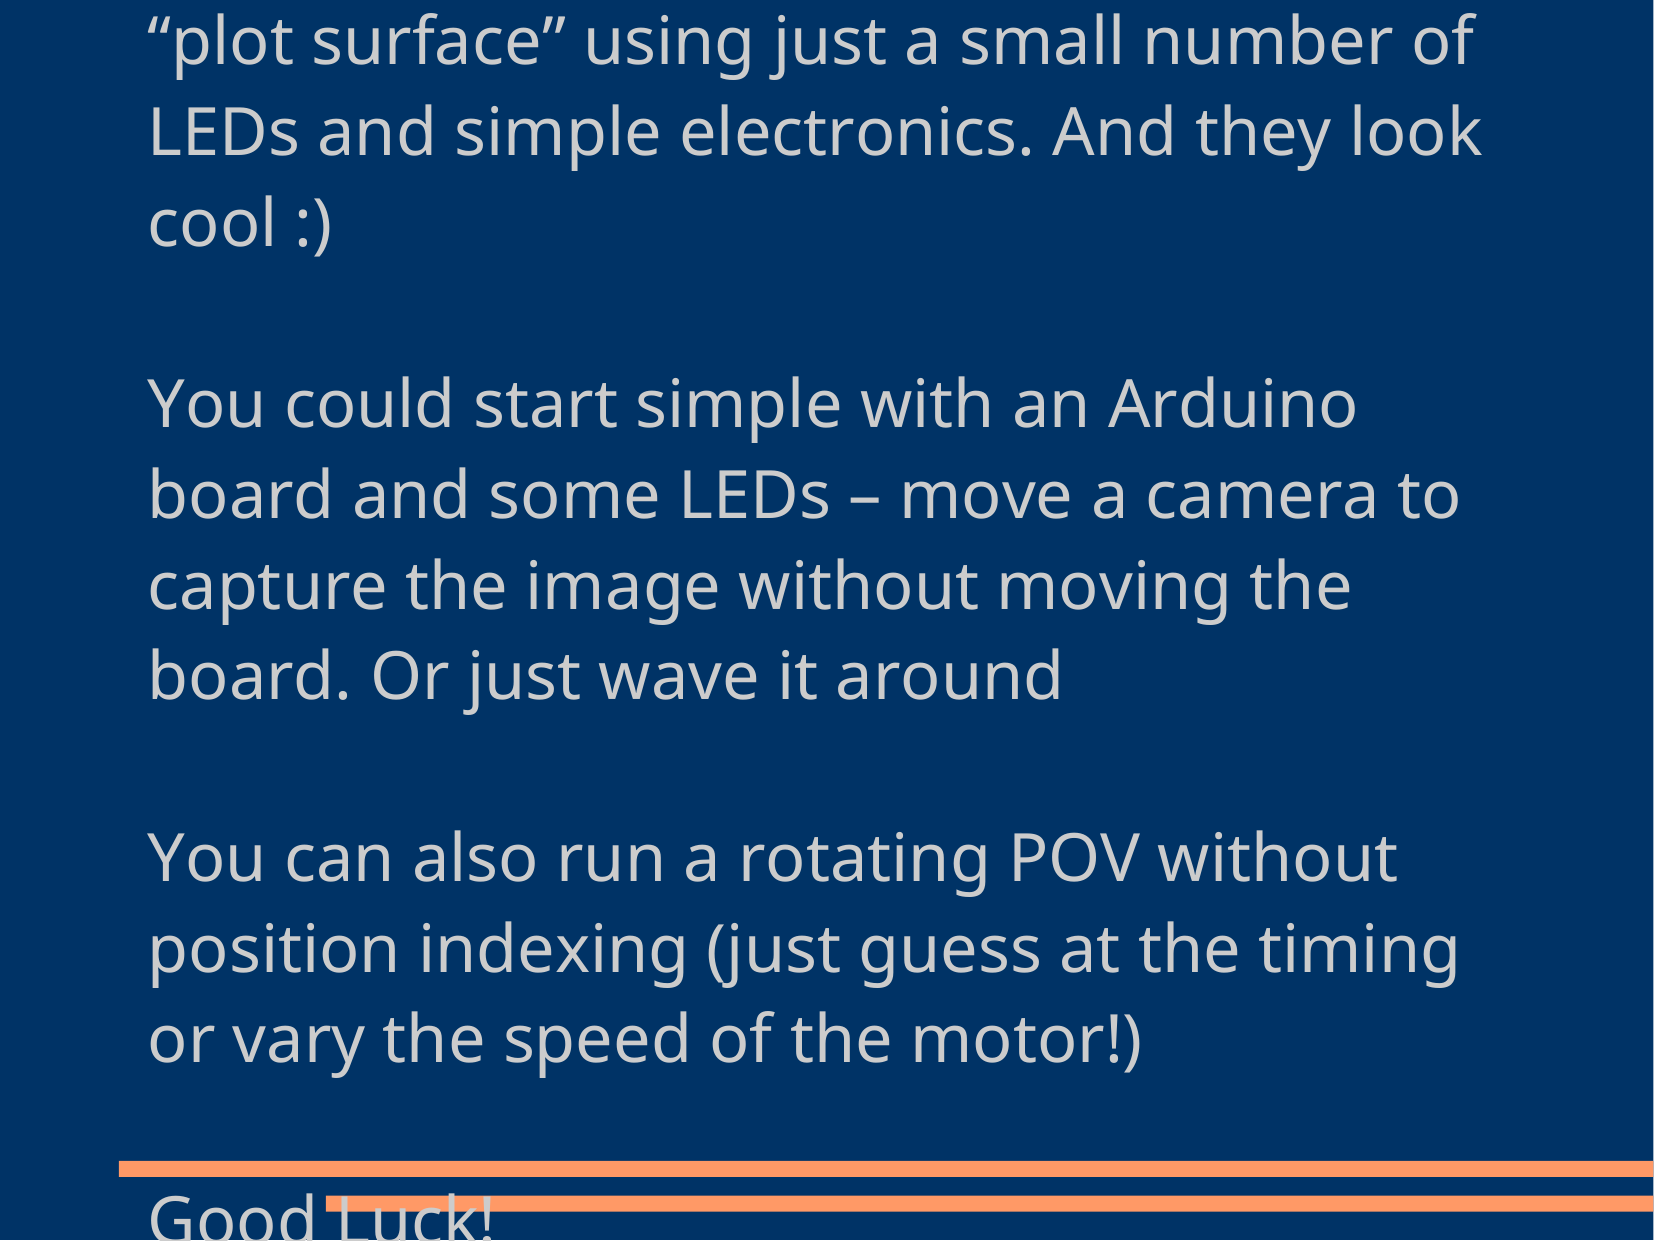

# POV projects are great fun to make yourself. They allow you to create a large “plot surface” using just a small number of LEDs and simple electronics. And they look cool :)
You could start simple with an Arduino board and some LEDs – move a camera to capture the image without moving the board. Or just wave it around
You can also run a rotating POV without position indexing (just guess at the timing or vary the speed of the motor!)
Good Luck!